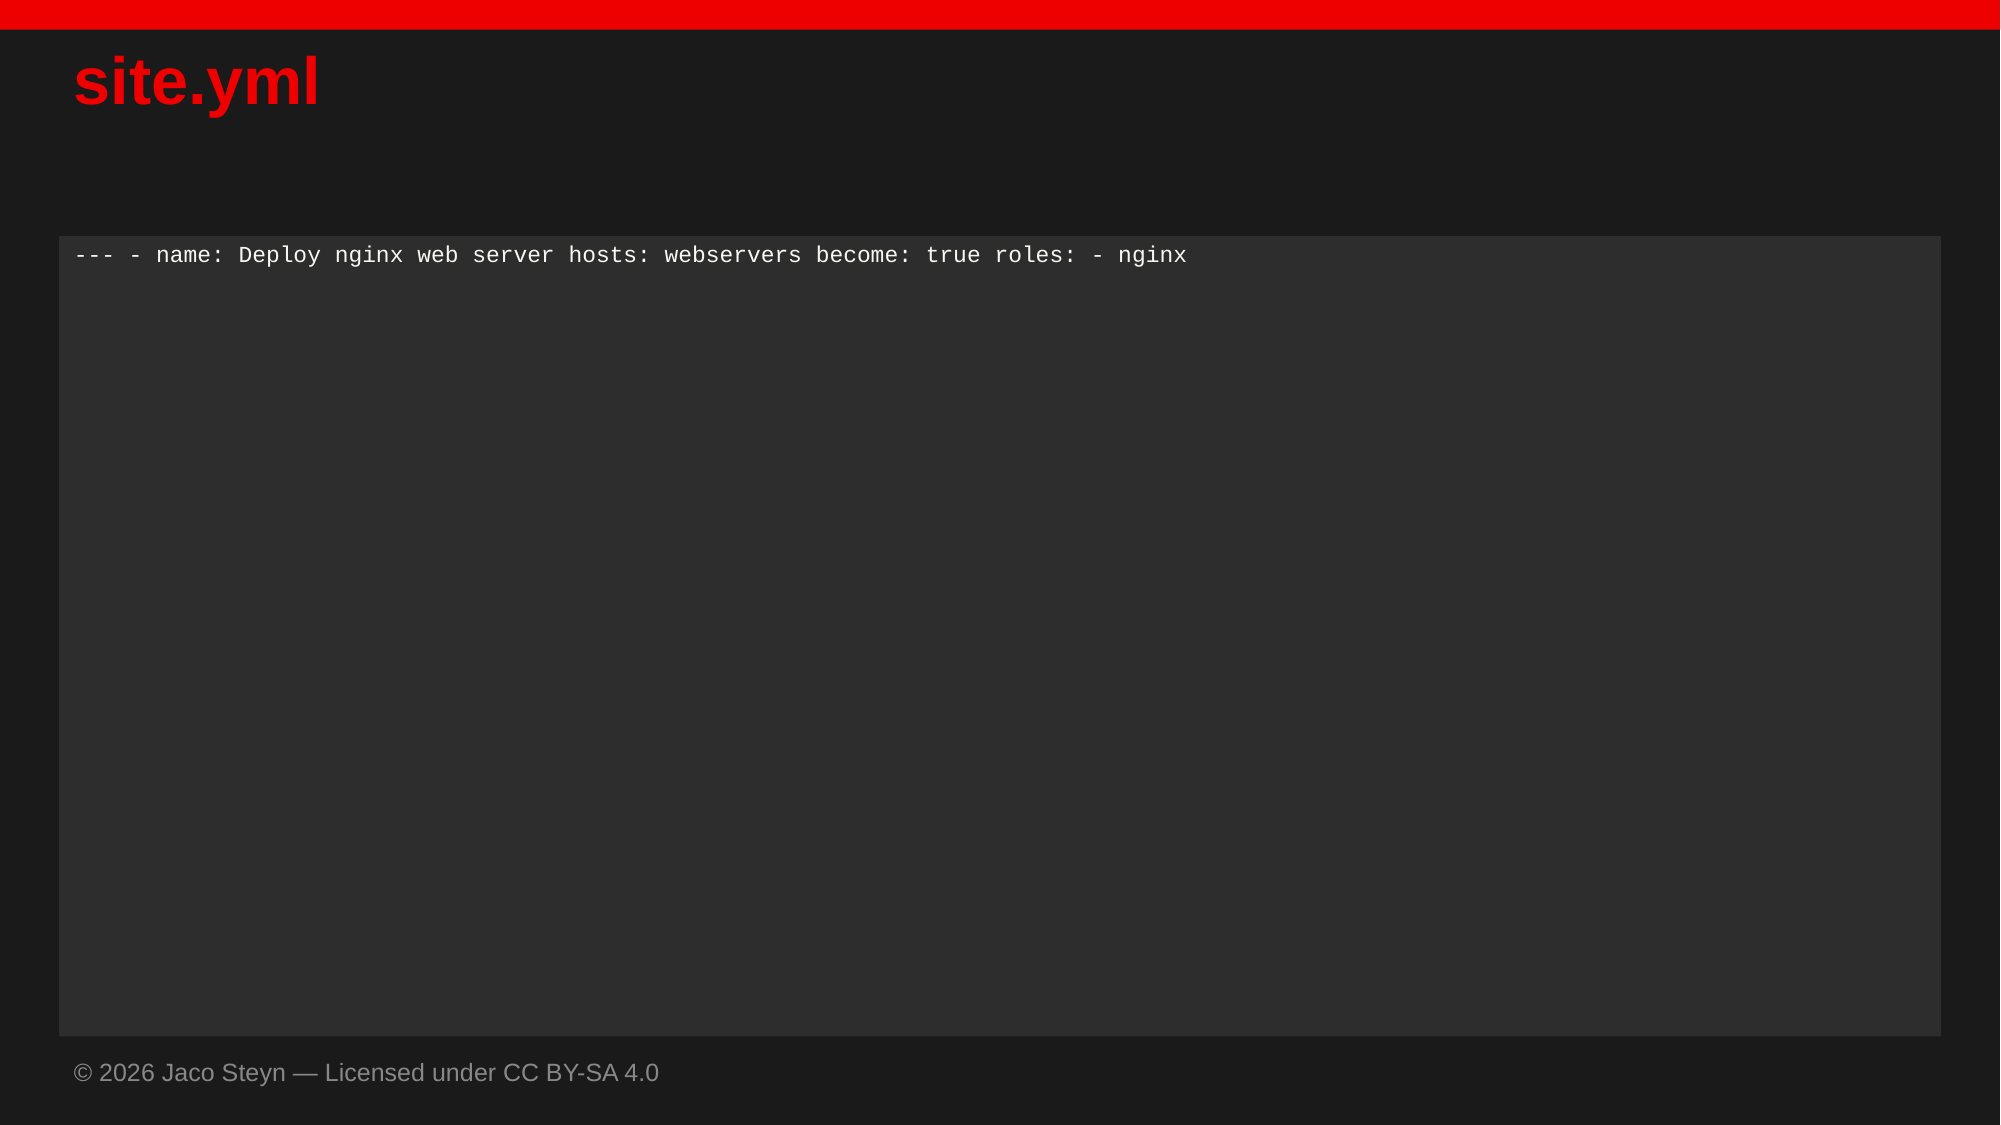

site.yml
--- - name: Deploy nginx web server hosts: webservers become: true roles: - nginx
© 2026 Jaco Steyn — Licensed under CC BY-SA 4.0